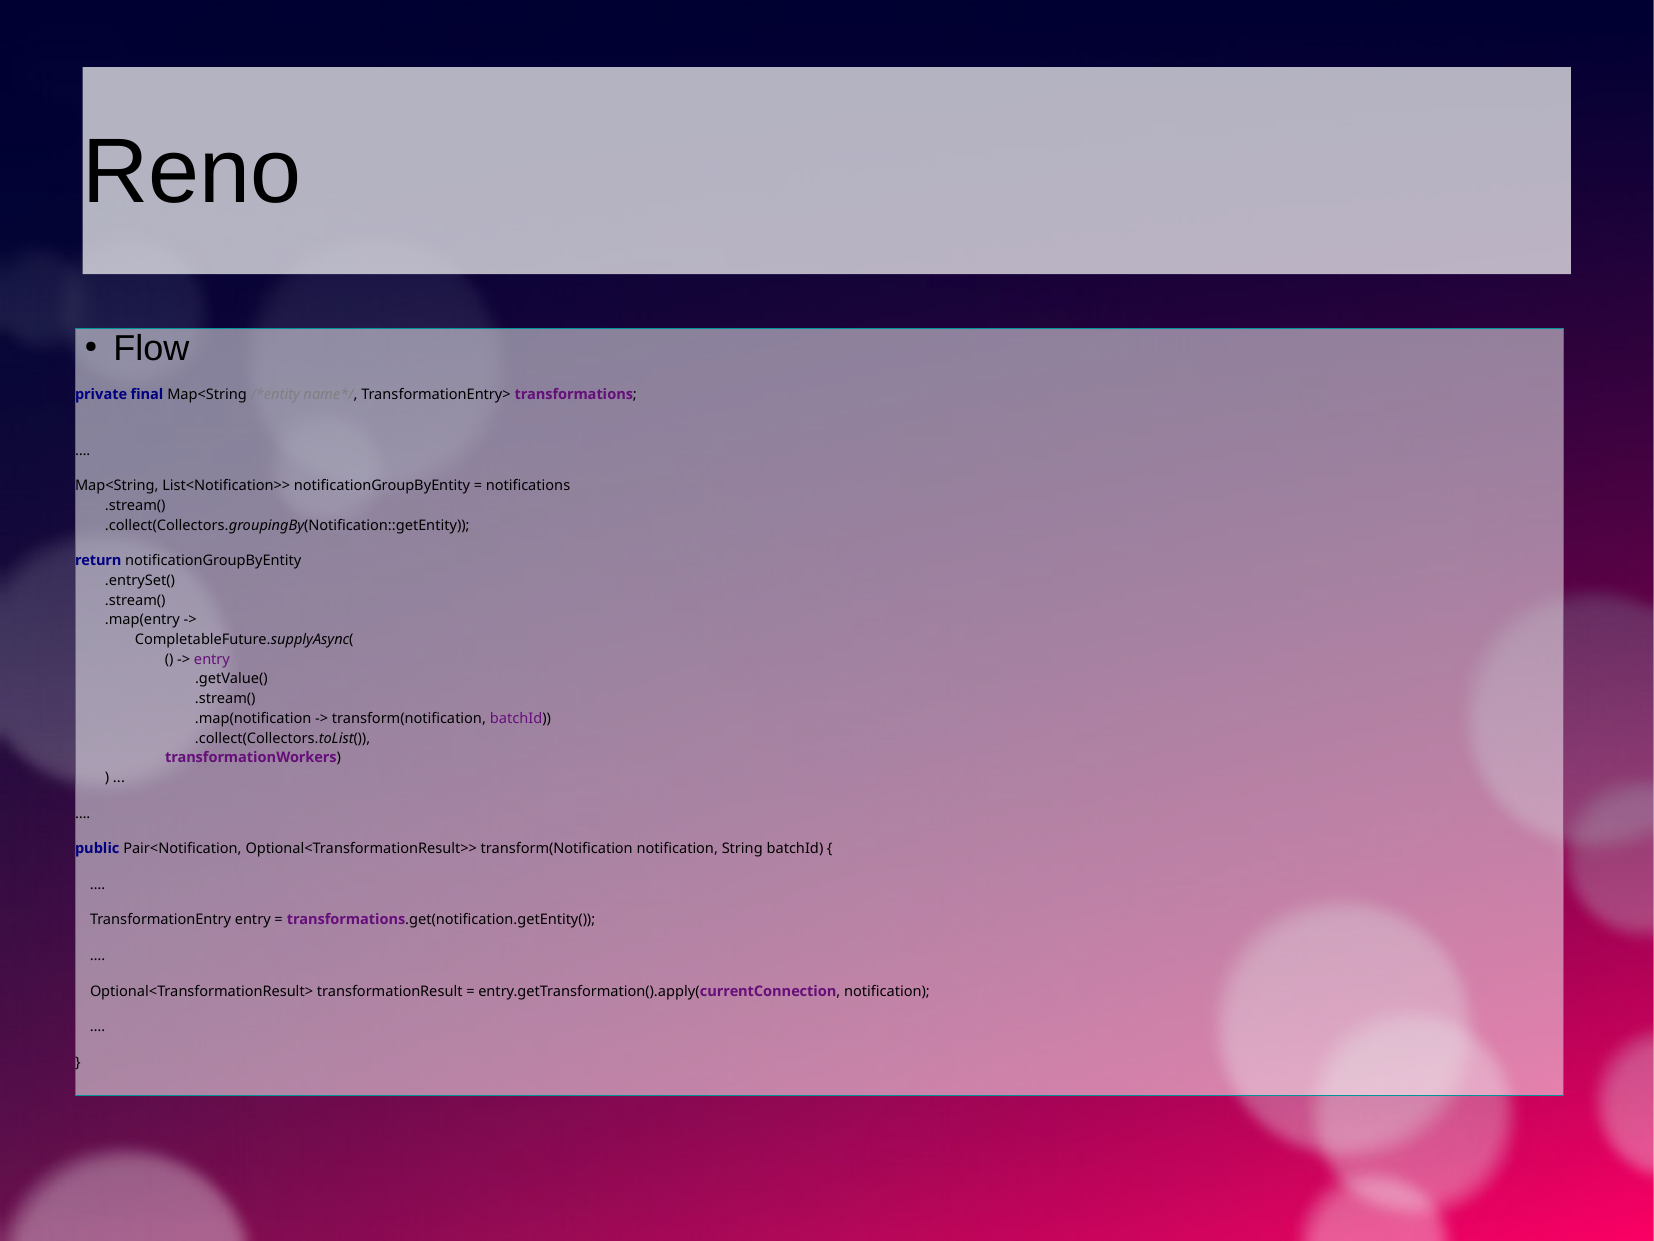

# Reno
Flow
private final Map<String /*entity name*/, TransformationEntry> transformations;
….
Map<String, List<Notification>> notificationGroupByEntity = notifications
 .stream()
 .collect(Collectors.groupingBy(Notification::getEntity));
return notificationGroupByEntity
 .entrySet()
 .stream()
 .map(entry ->
 CompletableFuture.supplyAsync(
 () -> entry
 .getValue()
 .stream()
 .map(notification -> transform(notification, batchId))
 .collect(Collectors.toList()),
 transformationWorkers)
 ) ...
….
public Pair<Notification, Optional<TransformationResult>> transform(Notification notification, String batchId) {
 ….
 TransformationEntry entry = transformations.get(notification.getEntity());
 ….
 Optional<TransformationResult> transformationResult = entry.getTransformation().apply(currentConnection, notification);
 ….
}